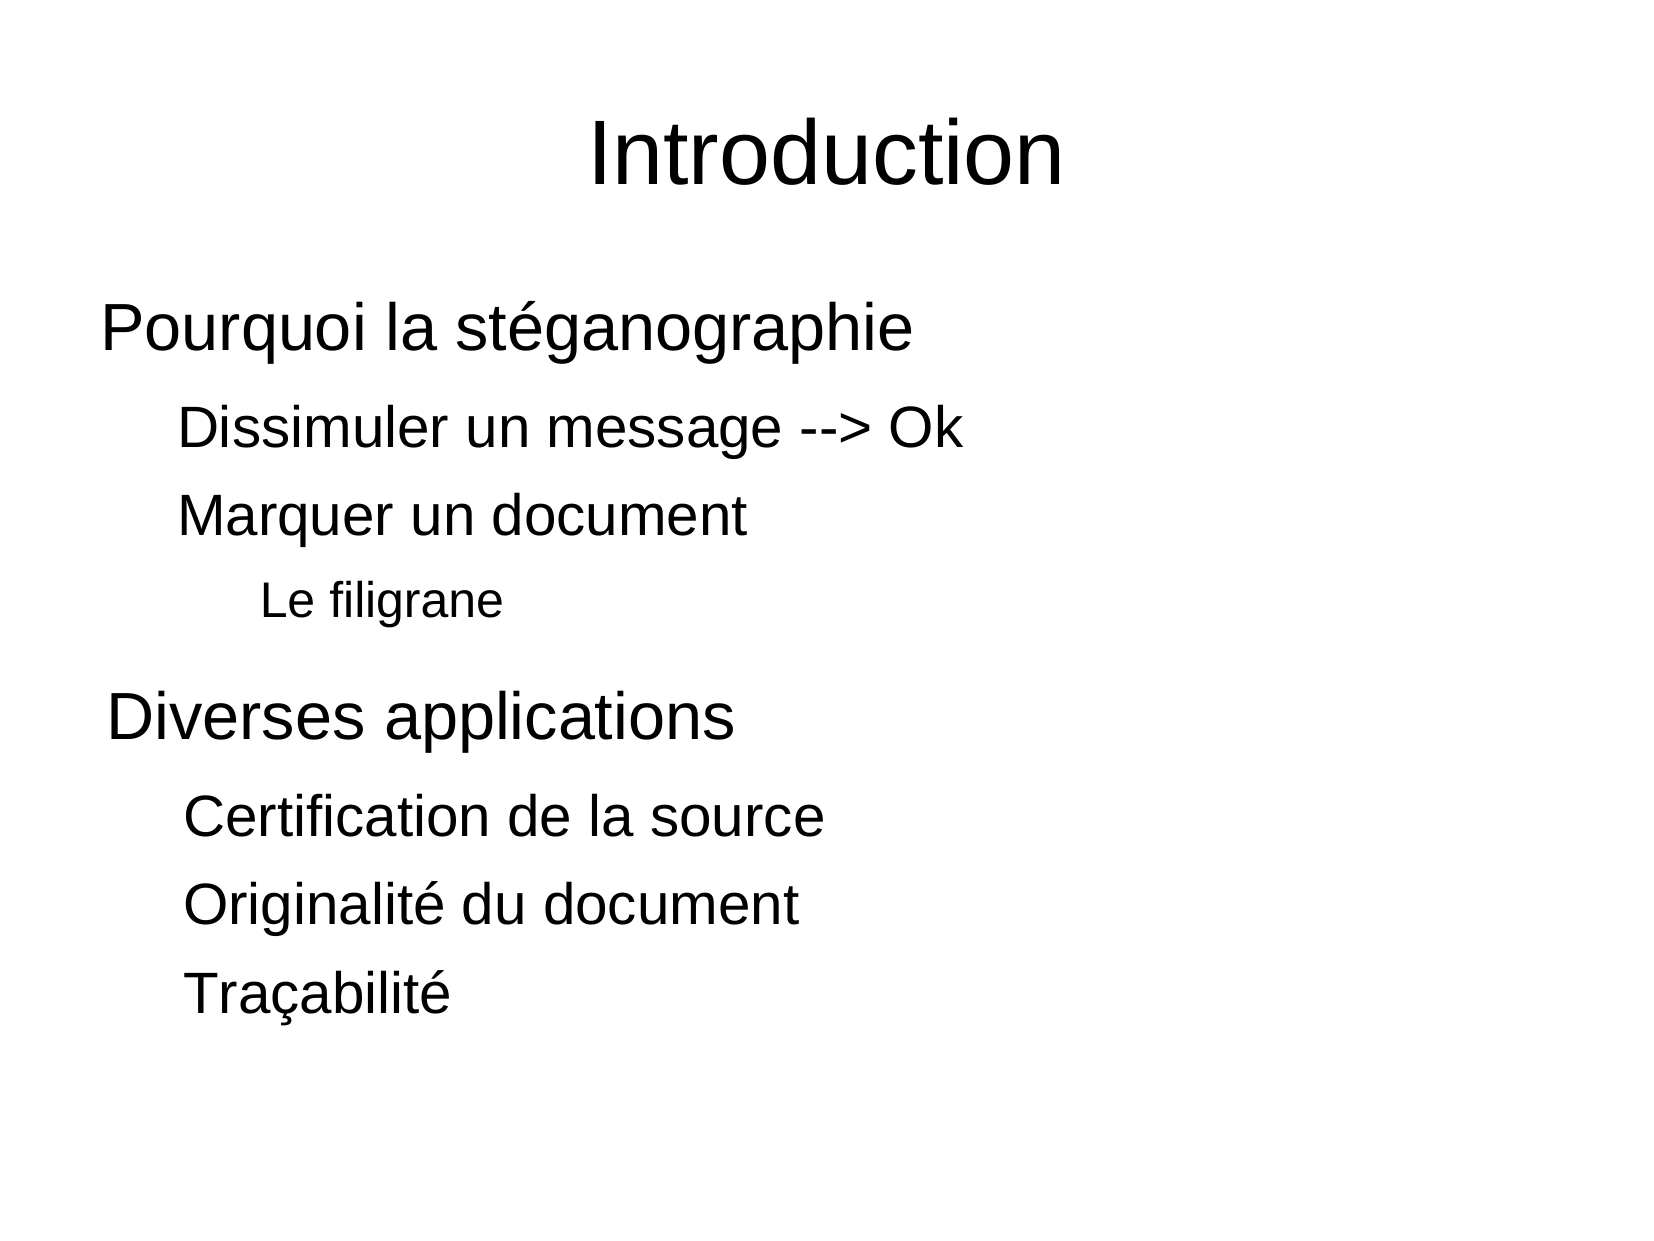

# Introduction
Pourquoi la stéganographie
Dissimuler un message --> Ok
Marquer un document
Le filigrane
Diverses applications
Certification de la source
Originalité du document
Traçabilité